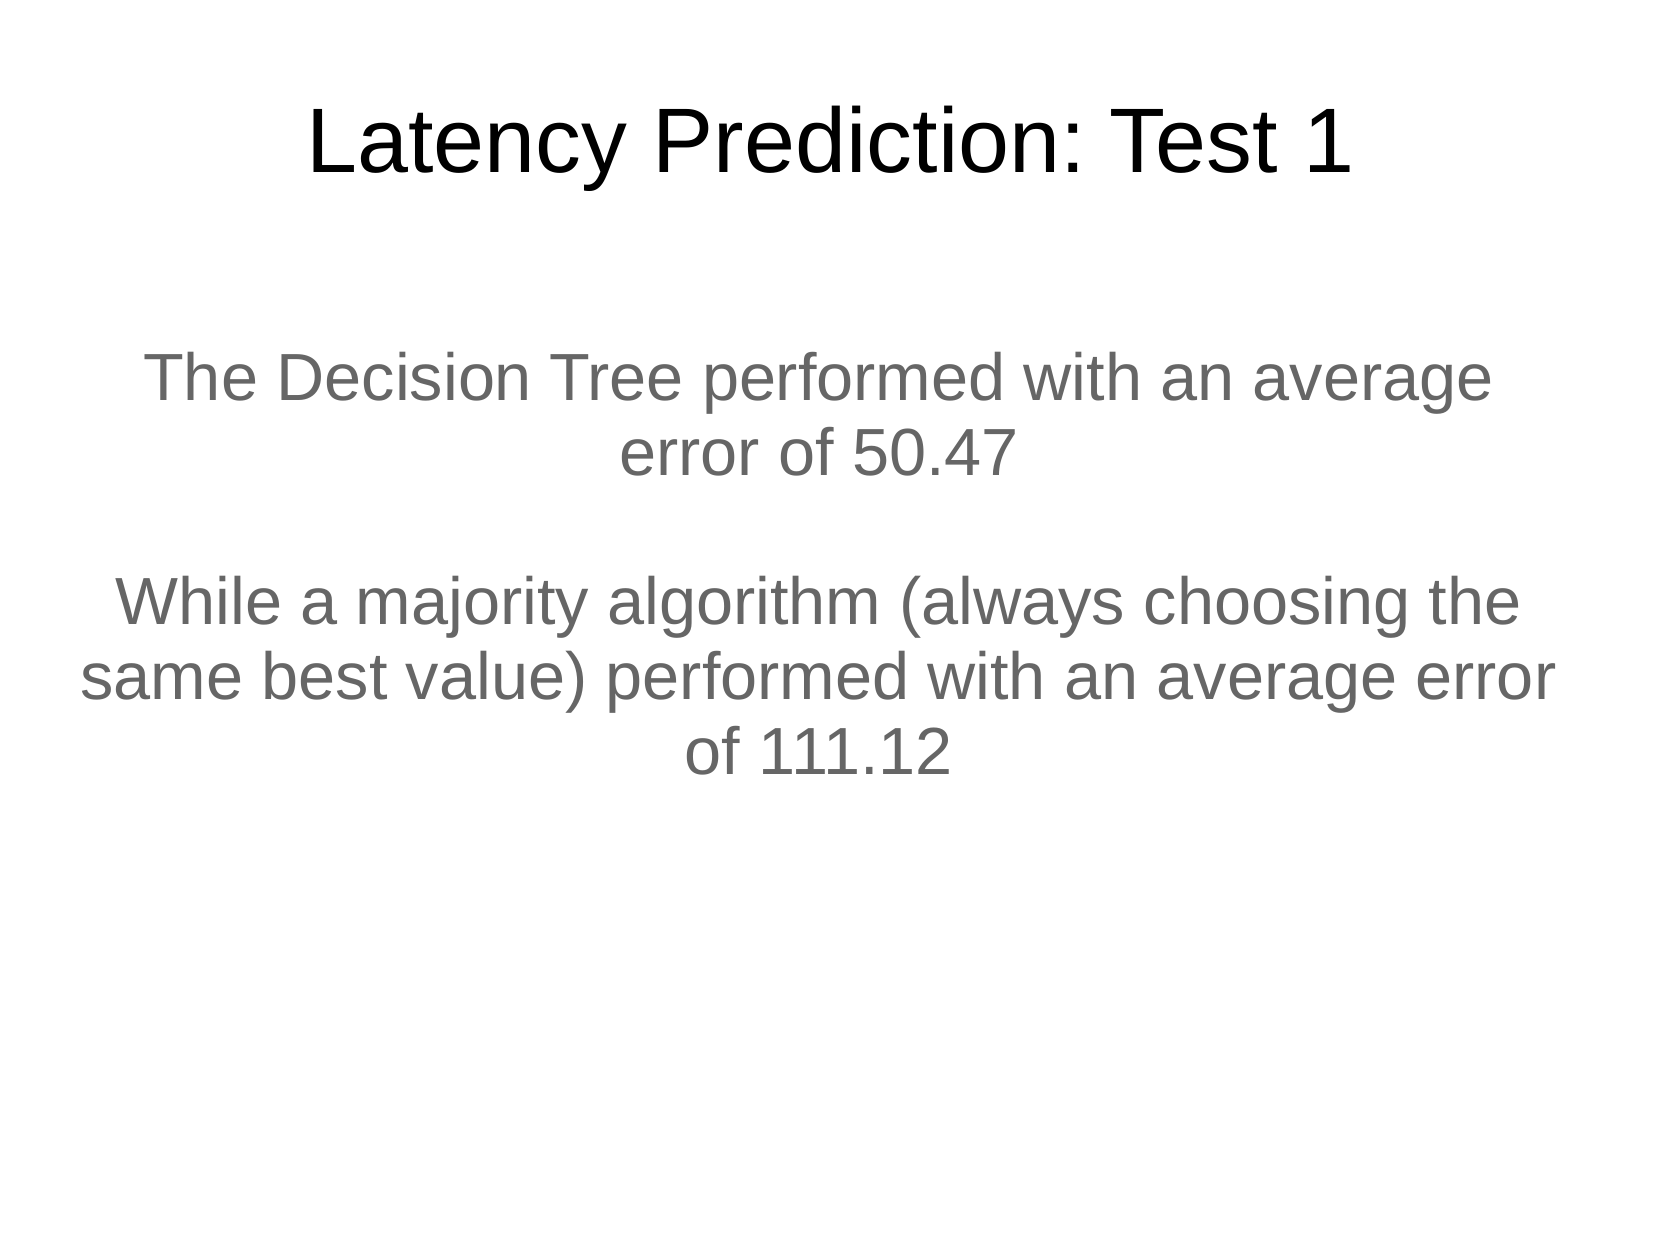

# Latency Prediction: Test 1
The Decision Tree performed with an average error of 50.47
While a majority algorithm (always choosing the same best value) performed with an average error of 111.12